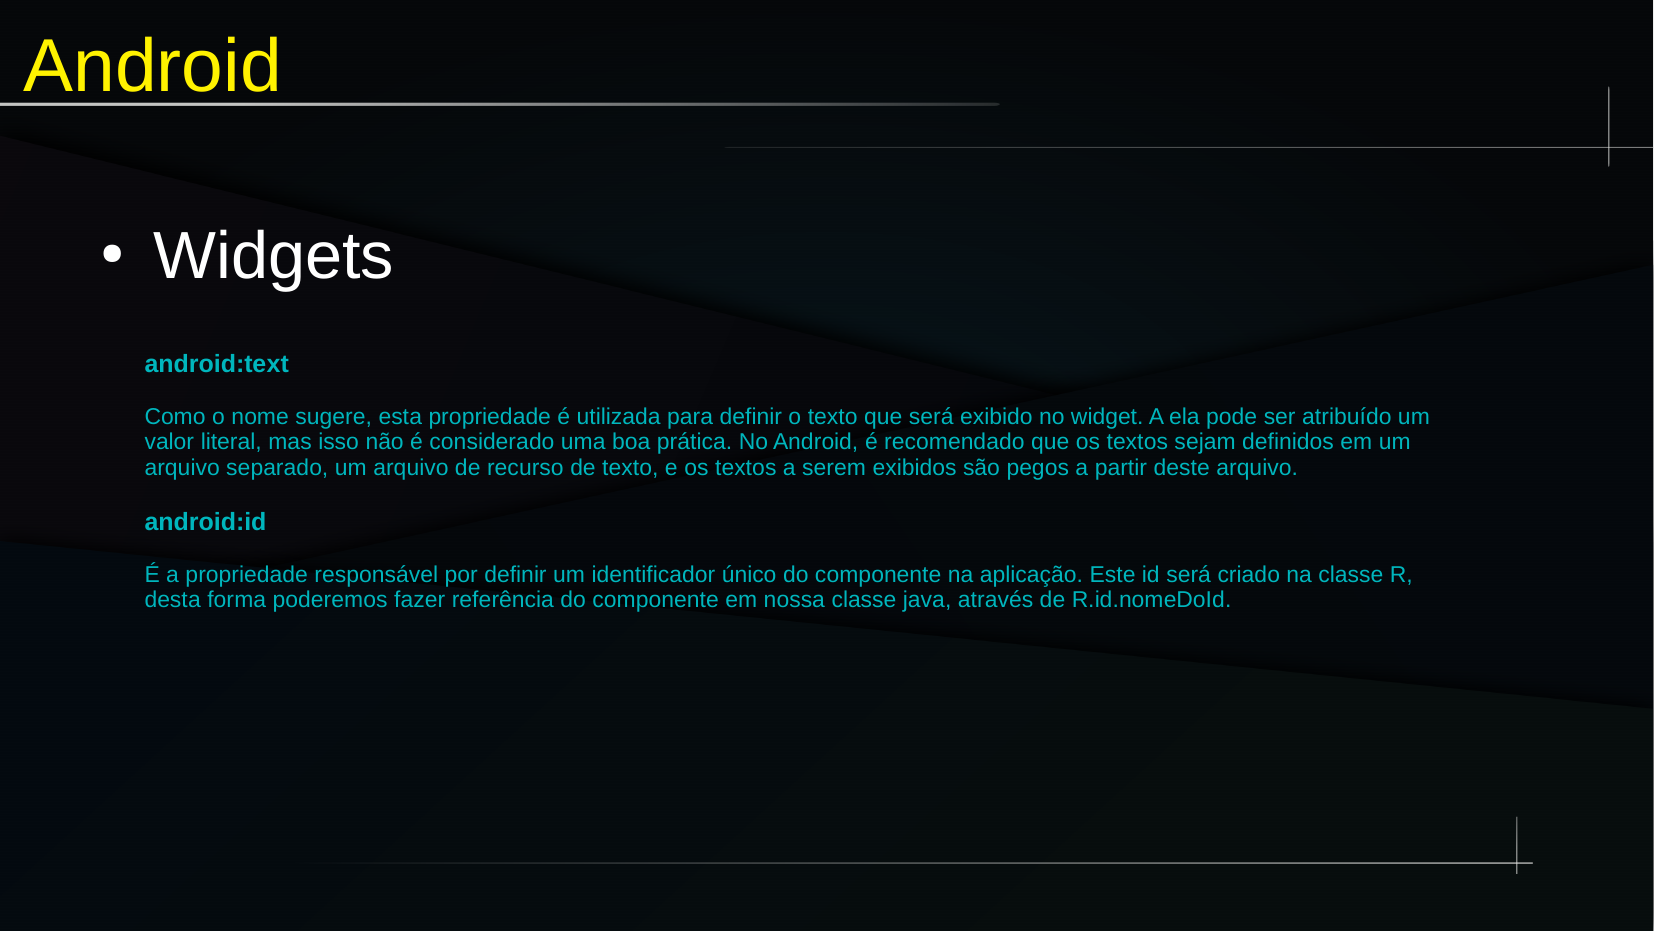

# Android
Widgets
android:text
Como o nome sugere, esta propriedade é utilizada para definir o texto que será exibido no widget. A ela pode ser atribuído um valor literal, mas isso não é considerado uma boa prática. No Android, é recomendado que os textos sejam definidos em um arquivo separado, um arquivo de recurso de texto, e os textos a serem exibidos são pegos a partir deste arquivo.
android:id
É a propriedade responsável por definir um identificador único do componente na aplicação. Este id será criado na classe R, desta forma poderemos fazer referência do componente em nossa classe java, através de R.id.nomeDoId.